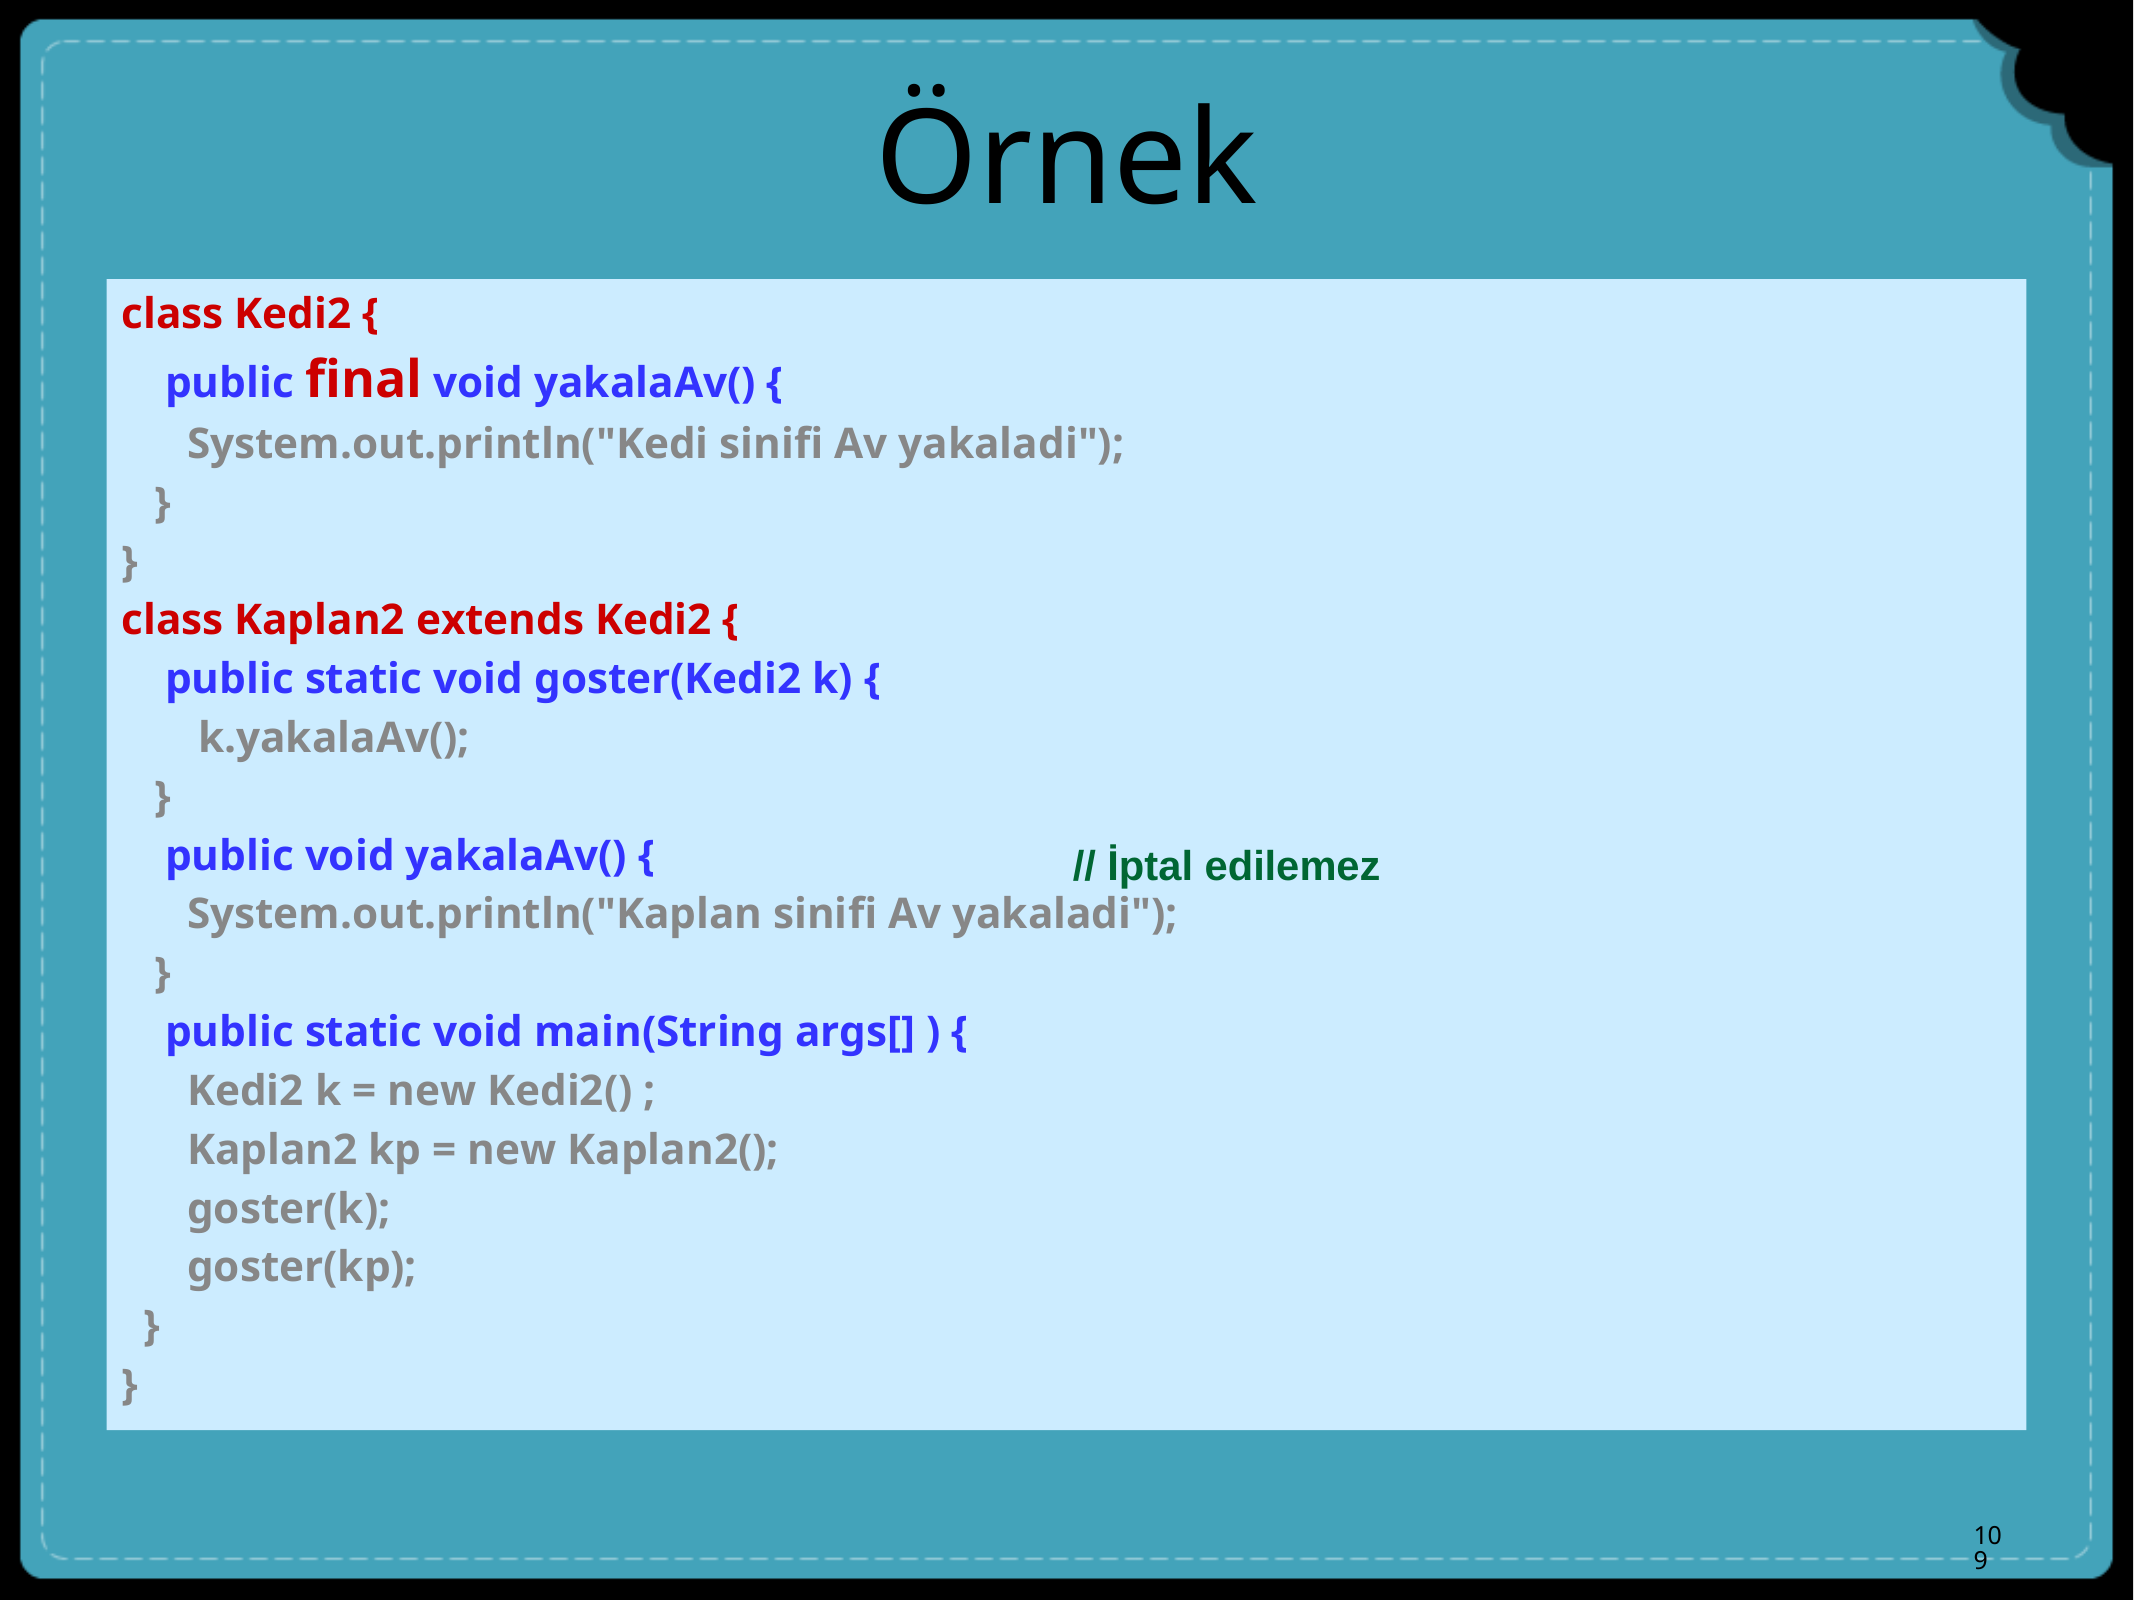

# Örnek
class Kedi2 {
	public final void yakalaAv() {
	 System.out.println("Kedi sinifi Av yakaladi");
 }
}
class Kaplan2 extends Kedi2 {
	public static void goster(Kedi2 k) {
 k.yakalaAv();
 }
	public void yakalaAv() {
 System.out.println("Kaplan sinifi Av yakaladi");
 }
	public static void main(String args[] ) {
 Kedi2 k = new Kedi2() ;
 Kaplan2 kp = new Kaplan2();
 goster(k);
 goster(kp);
 }
}
// İptal edilemez
109